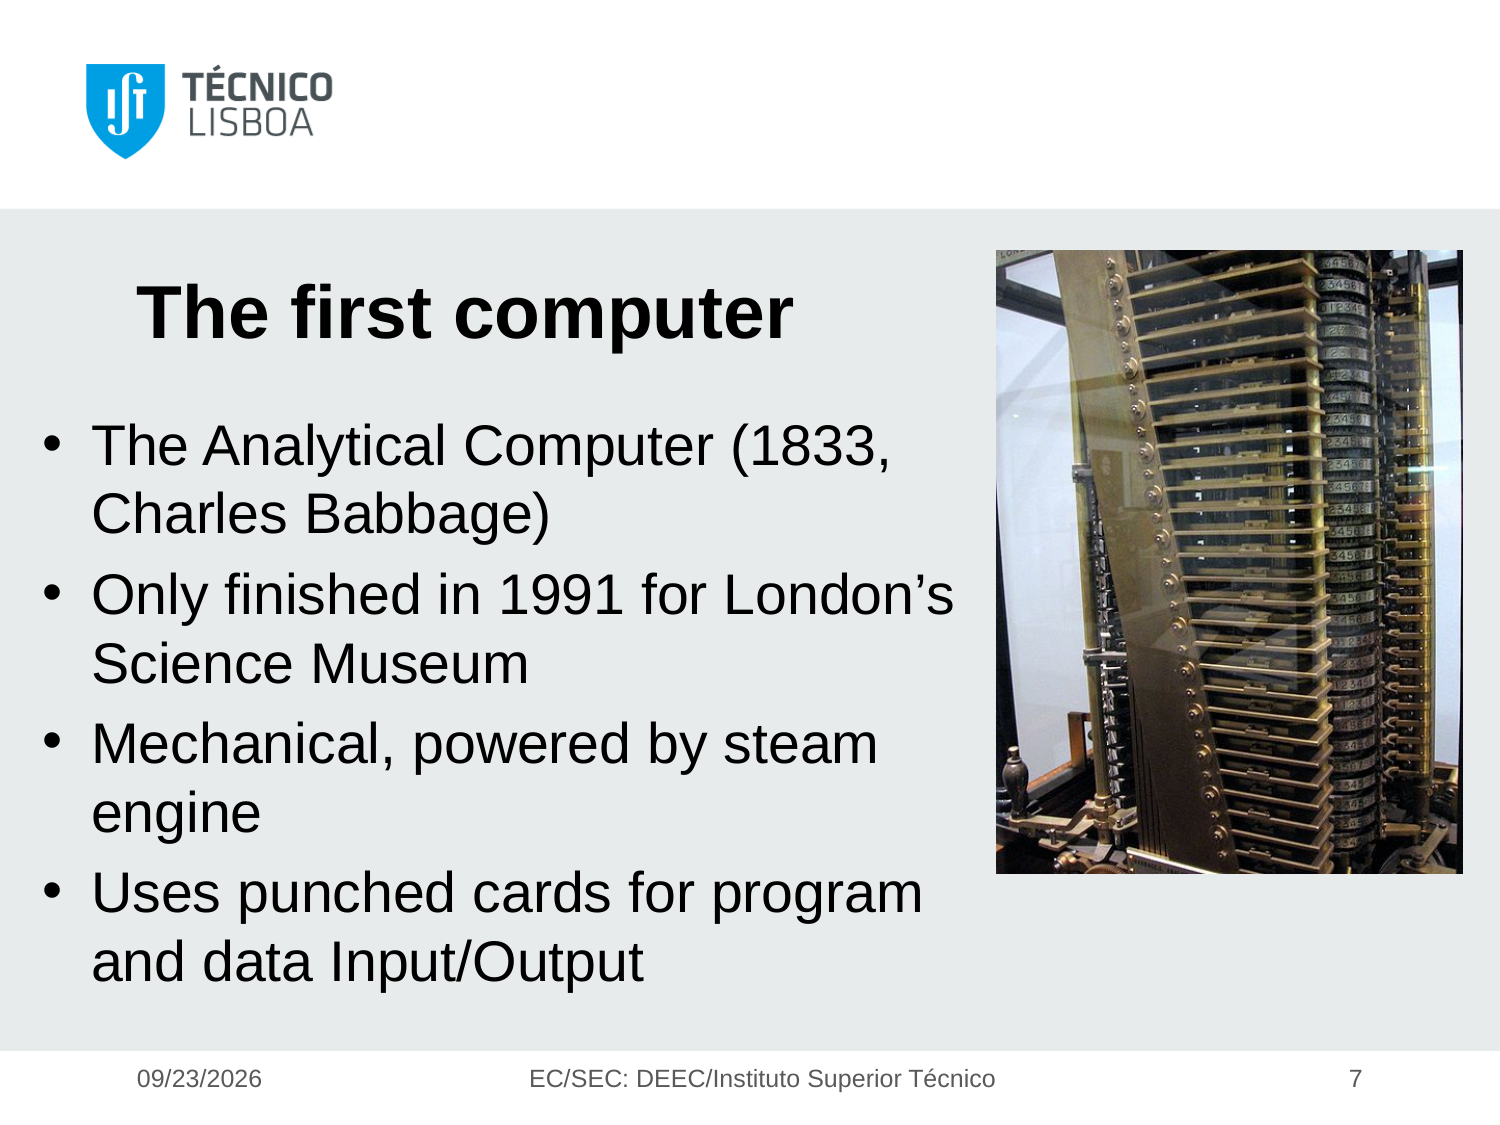

# The first computer
The Analytical Computer (1833, Charles Babbage)
Only finished in 1991 for London’s Science Museum
Mechanical, powered by steam engine
Uses punched cards for program and data Input/Output
EC/SEC: DEEC/Instituto Superior Técnico